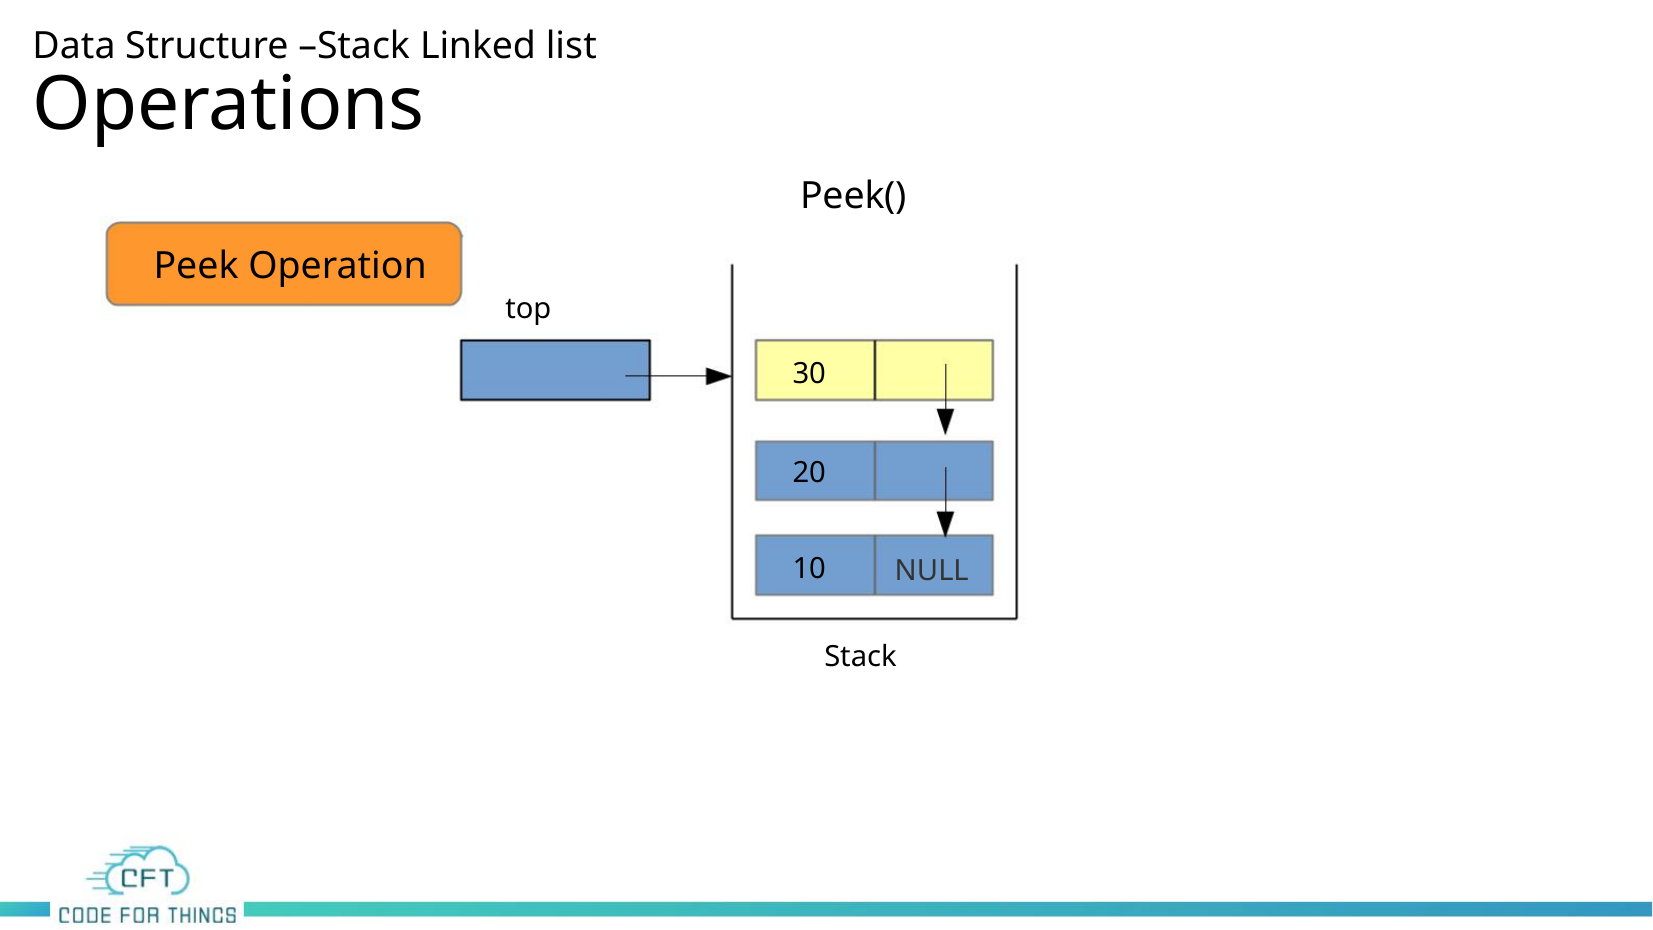

Data Structure –Stack Linked list
Operations
Peek()
Peek Operation
top
30
20
10
NULL
Stack